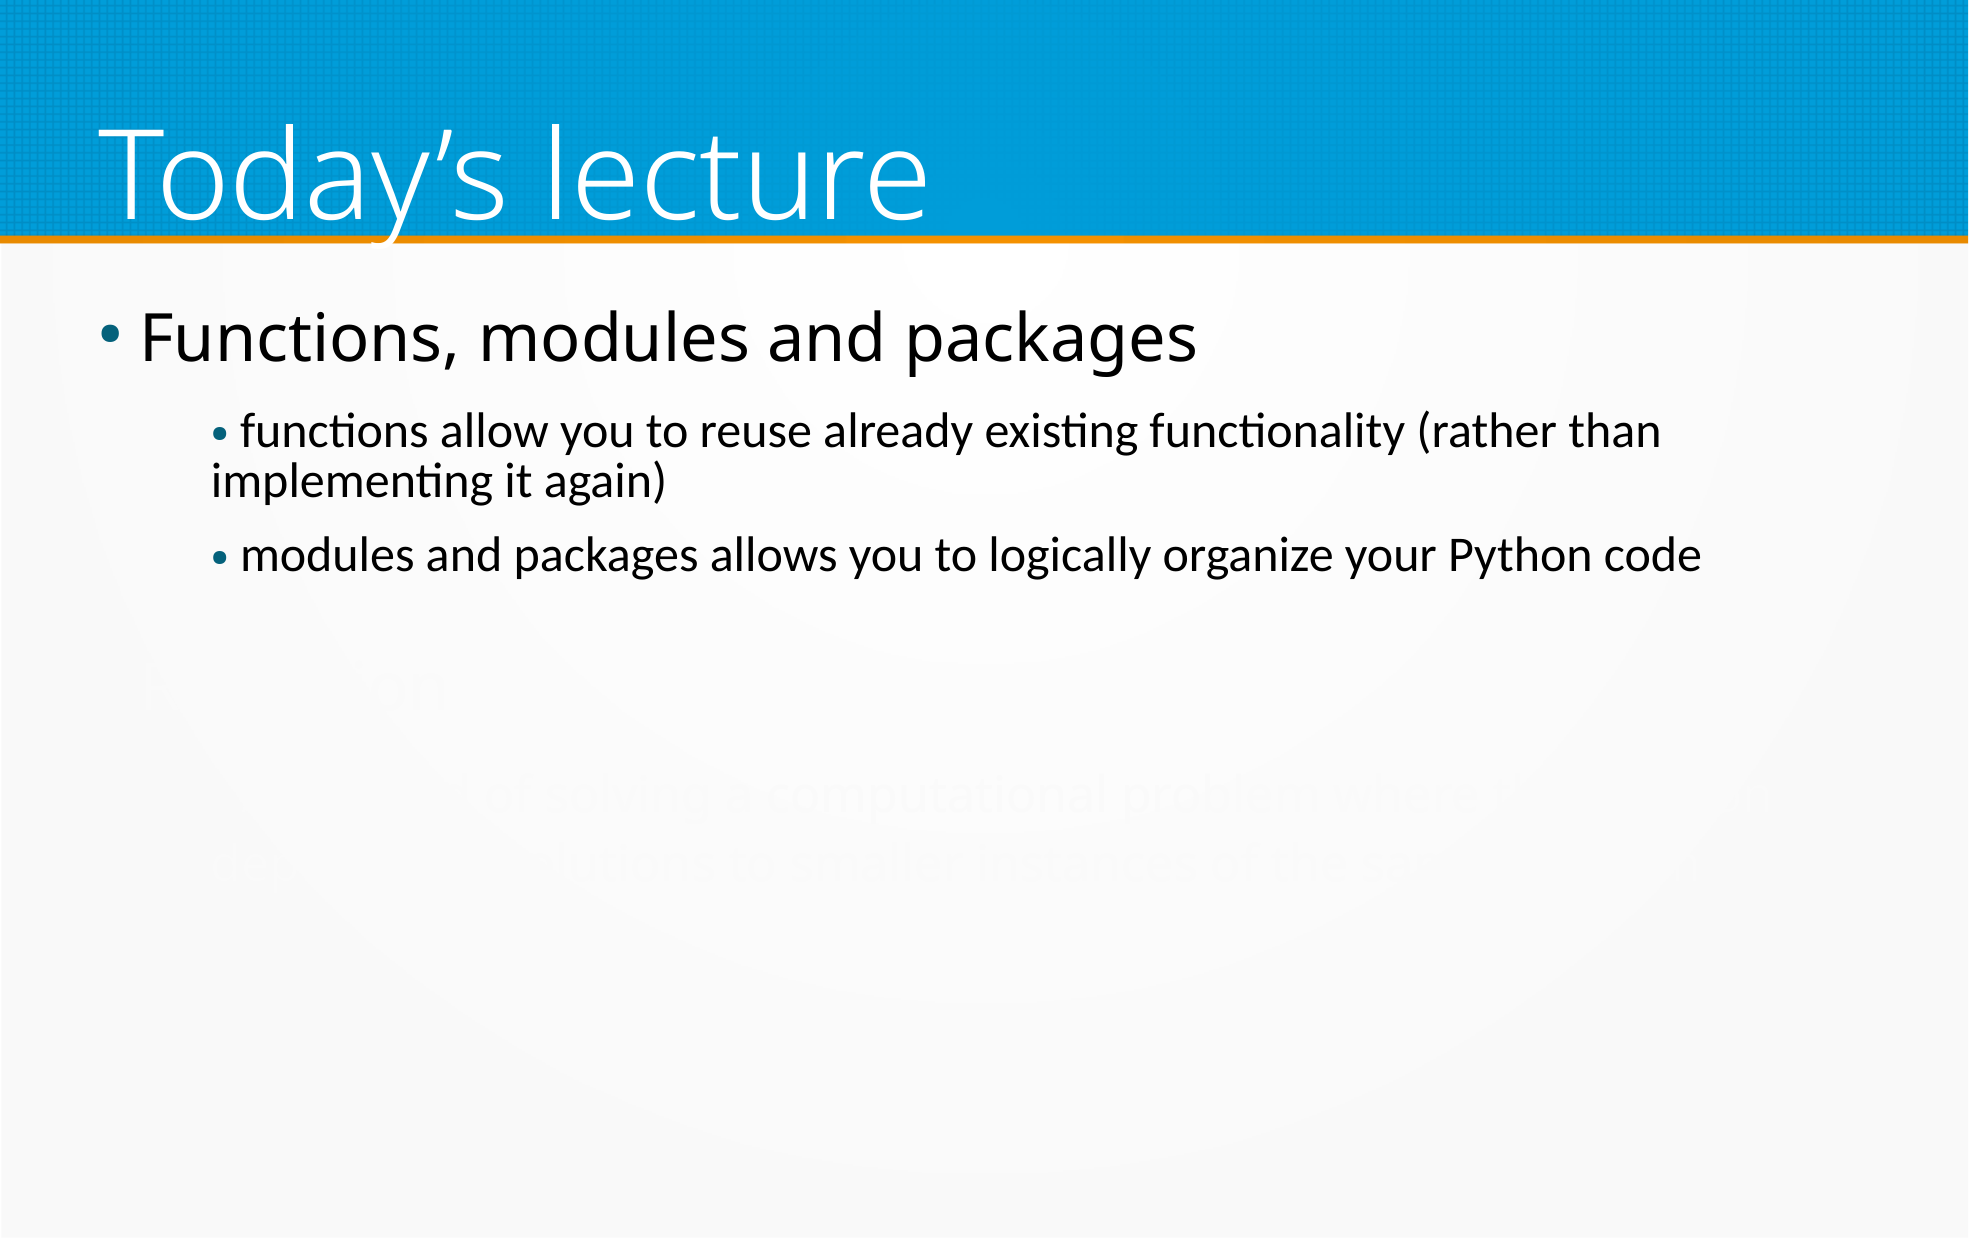

# Today’s lecture
 Functions, modules and packages
 functions allow you to reuse already existing functionality (rather than implementing it again)
 modules and packages allows you to logically organize your Python code
 Recursion
 A method of solving a computational problem where the solution depends on solutions to smaller instances of the same problem